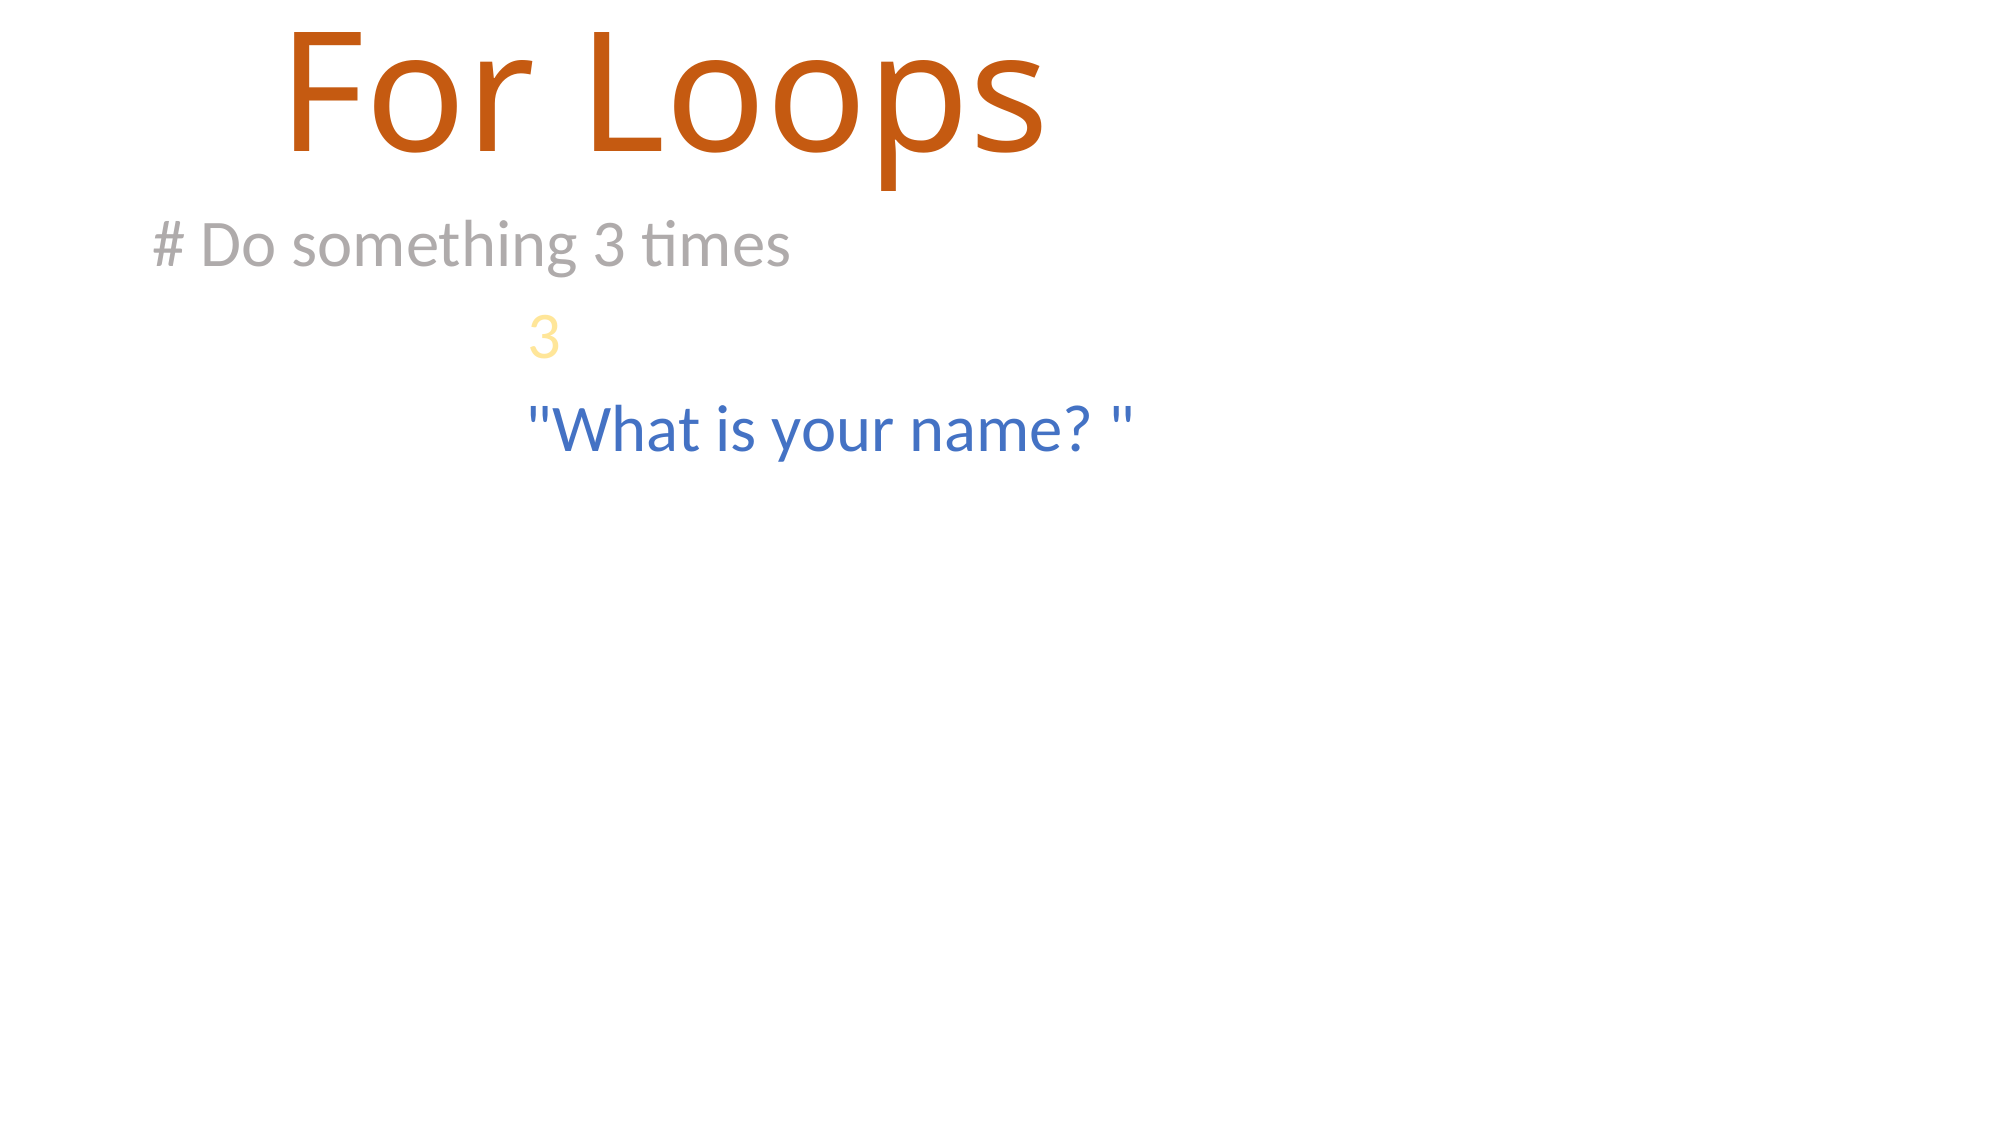

# For Loops
# Do something 3 times
for x in range(3):
 print(input("What is your name? "))